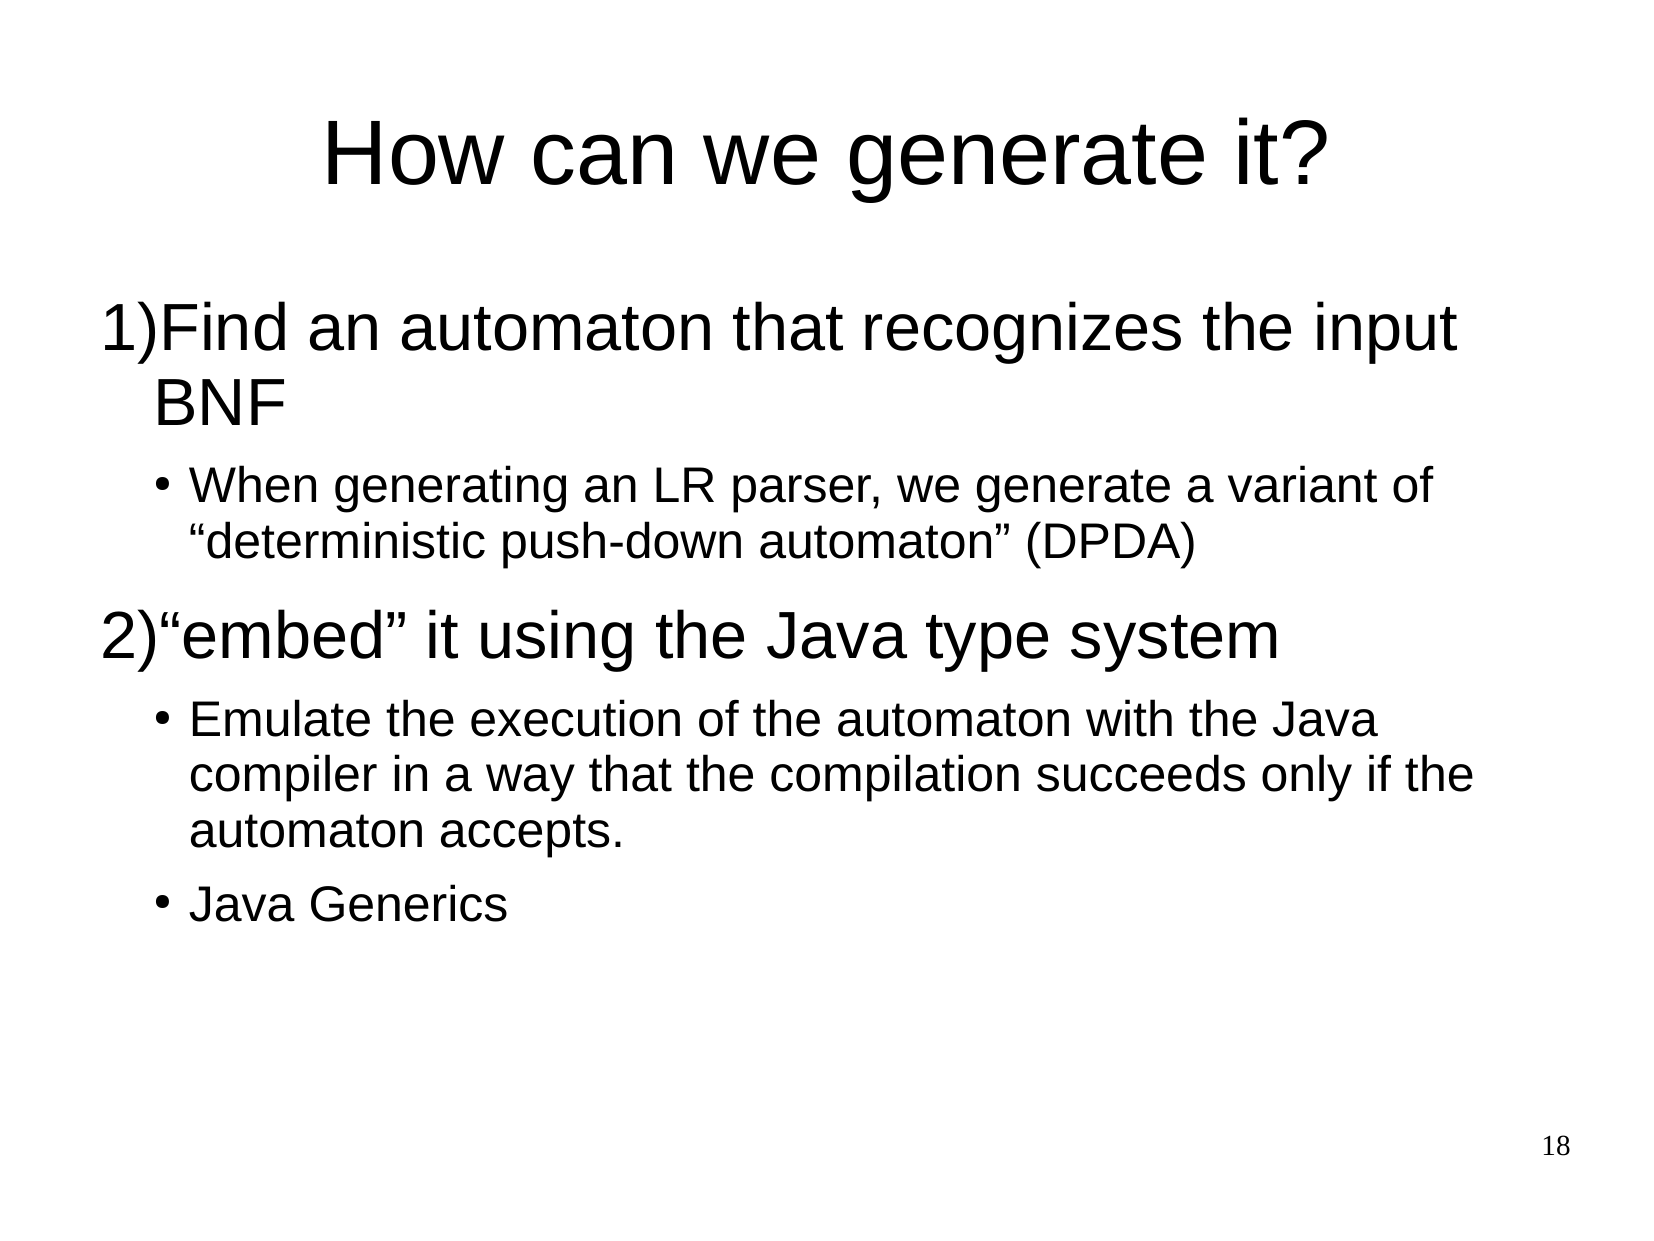

# How can we generate it?
Find an automaton that recognizes the input BNF
When generating an LR parser, we generate a variant of
“deterministic push-down automaton” (DPDA)
“embed” it using the Java type system
Emulate the execution of the automaton with the Java compiler in a way that the compilation succeeds only if the automaton accepts.
Java Generics
18